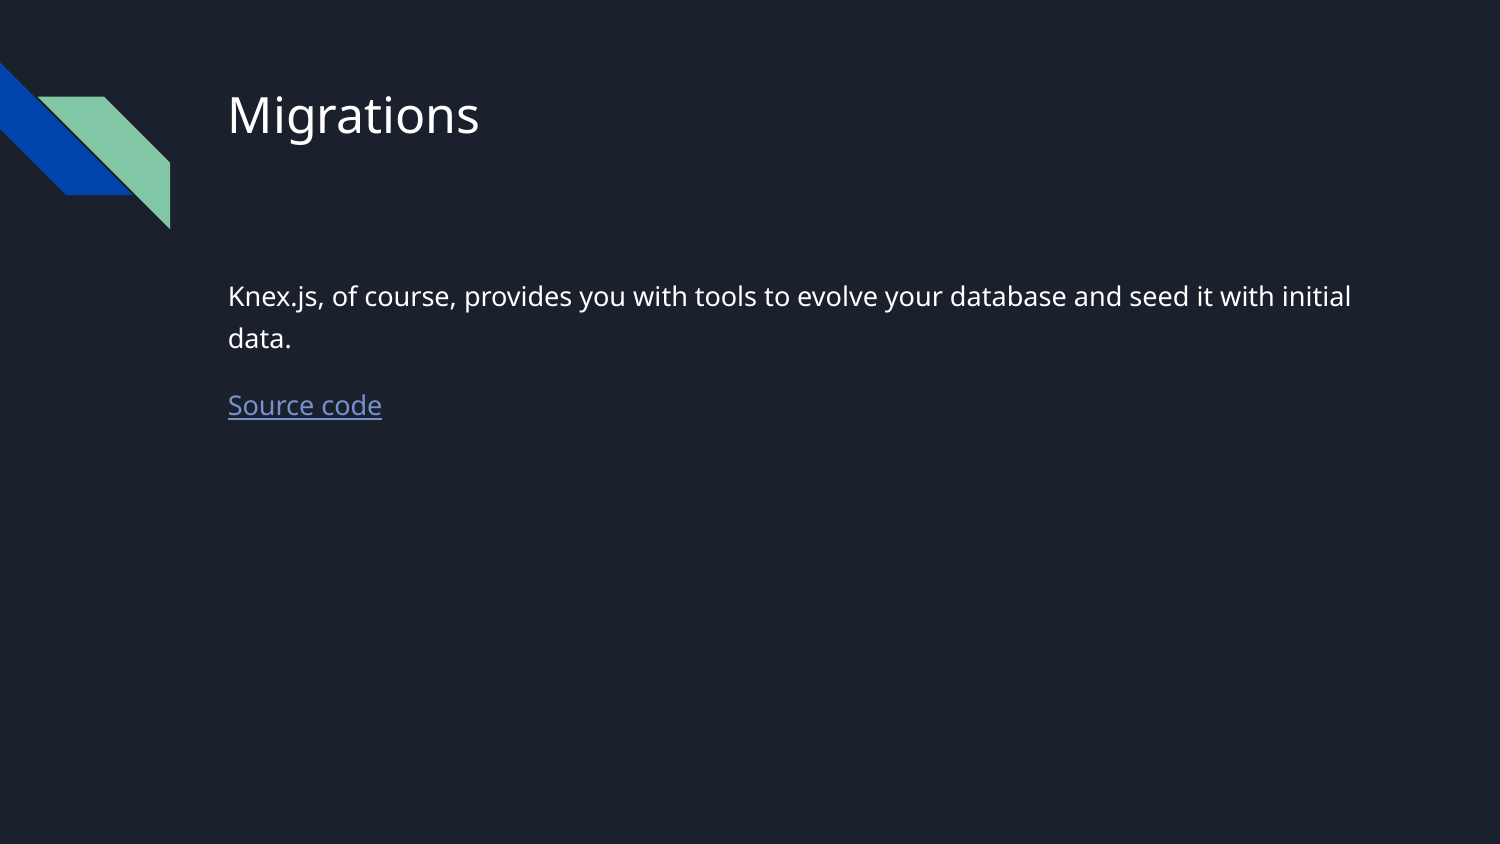

# Migrations
Knex.js, of course, provides you with tools to evolve your database and seed it with initial data.
Source code